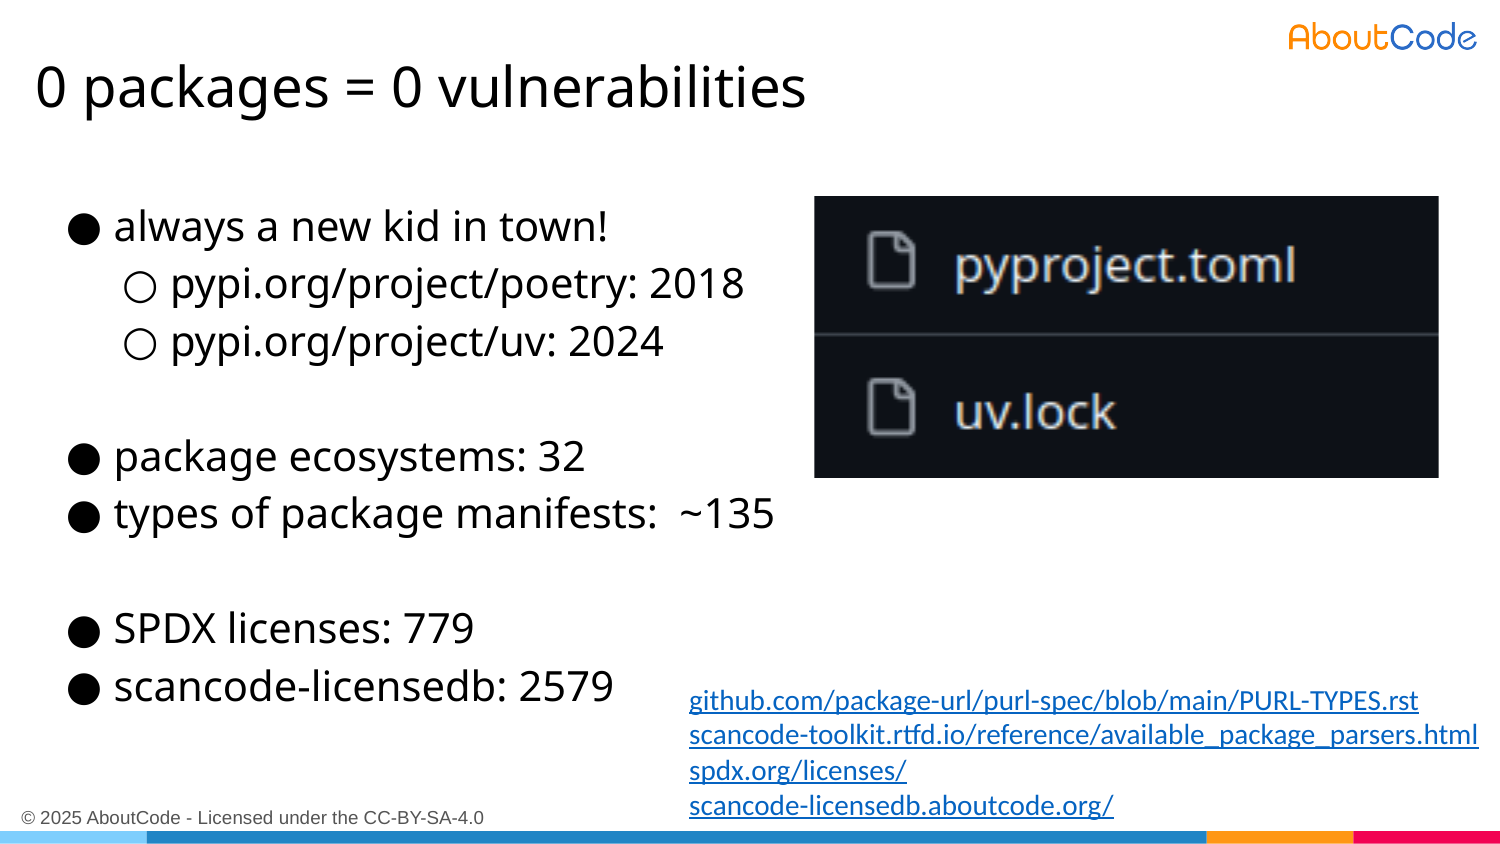

# 0 packages = 0 vulnerabilities
always a new kid in town!
pypi.org/project/poetry: 2018
pypi.org/project/uv: 2024
package ecosystems: 32
types of package manifests: ~135
SPDX licenses: 779
scancode-licensedb: 2579
github.com/package-url/purl-spec/blob/main/PURL-TYPES.rst
scancode-toolkit.rtfd.io/reference/available_package_parsers.html
spdx.org/licenses/
scancode-licensedb.aboutcode.org/